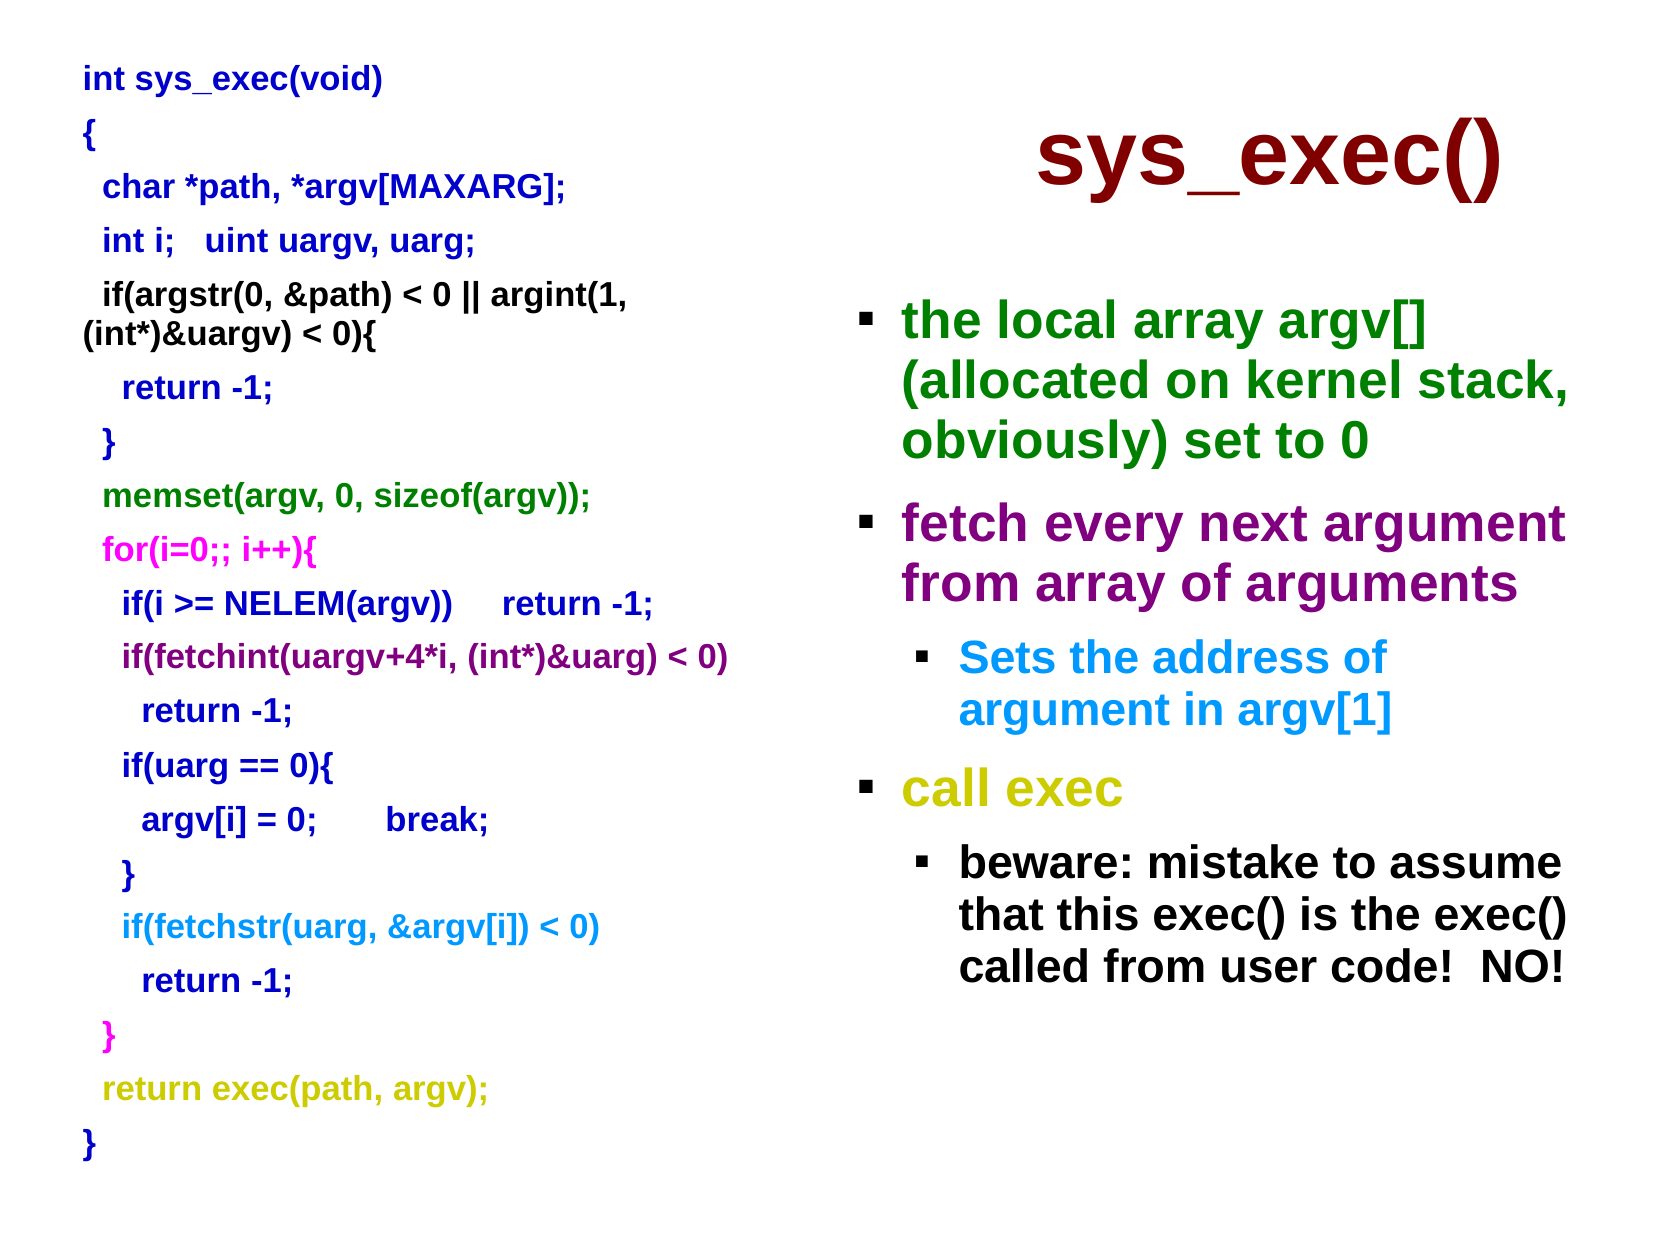

# sys_exec()
int sys_exec(void)
{
 char *path, *argv[MAXARG];
 int i; uint uargv, uarg;
 if(argstr(0, &path) < 0 || argint(1, (int*)&uargv) < 0){
 return -1;
 }
 memset(argv, 0, sizeof(argv));
 for(i=0;; i++){
 if(i >= NELEM(argv)) return -1;
 if(fetchint(uargv+4*i, (int*)&uarg) < 0)
 return -1;
 if(uarg == 0){
 argv[i] = 0; break;
 }
 if(fetchstr(uarg, &argv[i]) < 0)
 return -1;
 }
 return exec(path, argv);
}
the local array argv[] (allocated on kernel stack, obviously) set to 0
fetch every next argument from array of arguments
Sets the address of argument in argv[1]
call exec
beware: mistake to assume that this exec() is the exec() called from user code! NO!